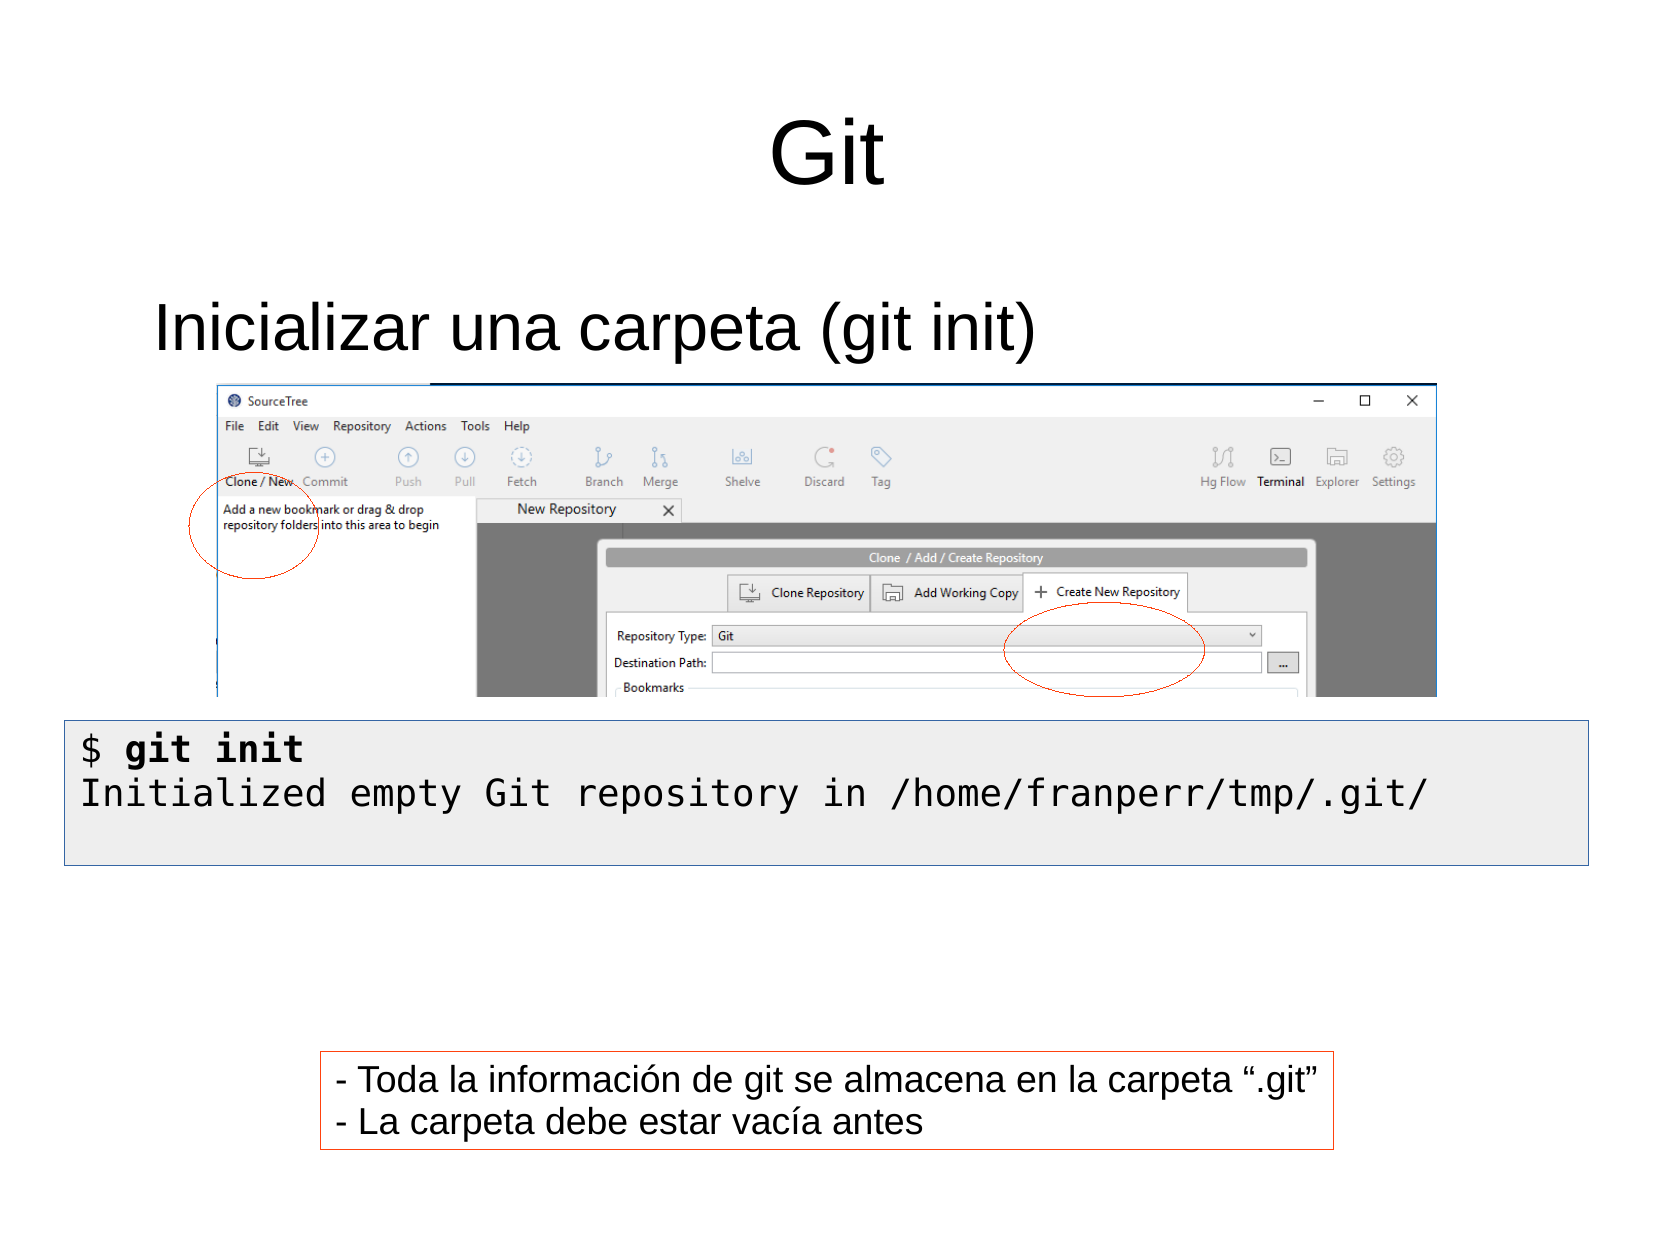

# Git
Inicializar una carpeta (git init)
$ git init
Initialized empty Git repository in /home/franperr/tmp/.git/
- Toda la información de git se almacena en la carpeta “.git”
- La carpeta debe estar vacía antes